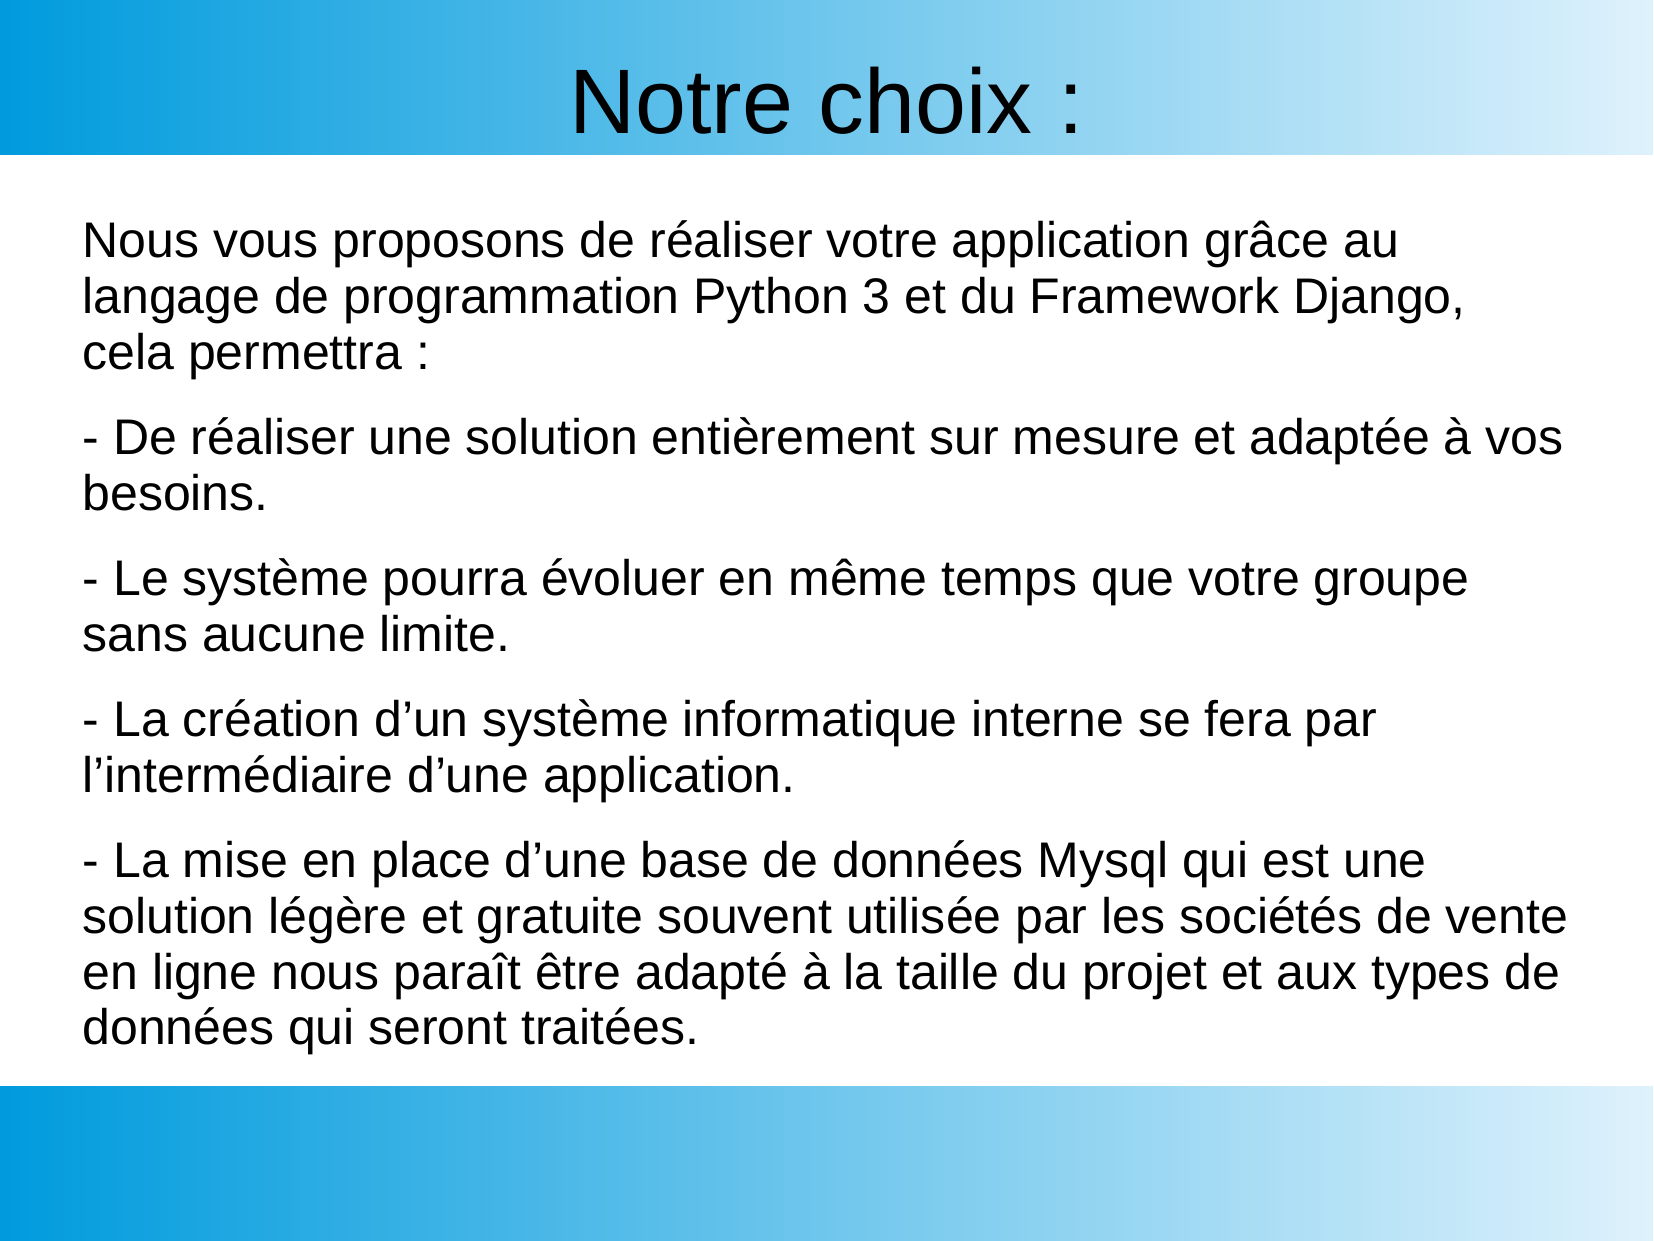

# Notre choix :
Nous vous proposons de réaliser votre application grâce au langage de programmation Python 3 et du Framework Django, cela permettra :
- De réaliser une solution entièrement sur mesure et adaptée à vos besoins.
- Le système pourra évoluer en même temps que votre groupe sans aucune limite.
- La création d’un système informatique interne se fera par l’intermédiaire d’une application.
- La mise en place d’une base de données Mysql qui est une solution légère et gratuite souvent utilisée par les sociétés de vente en ligne nous paraît être adapté à la taille du projet et aux types de données qui seront traitées.